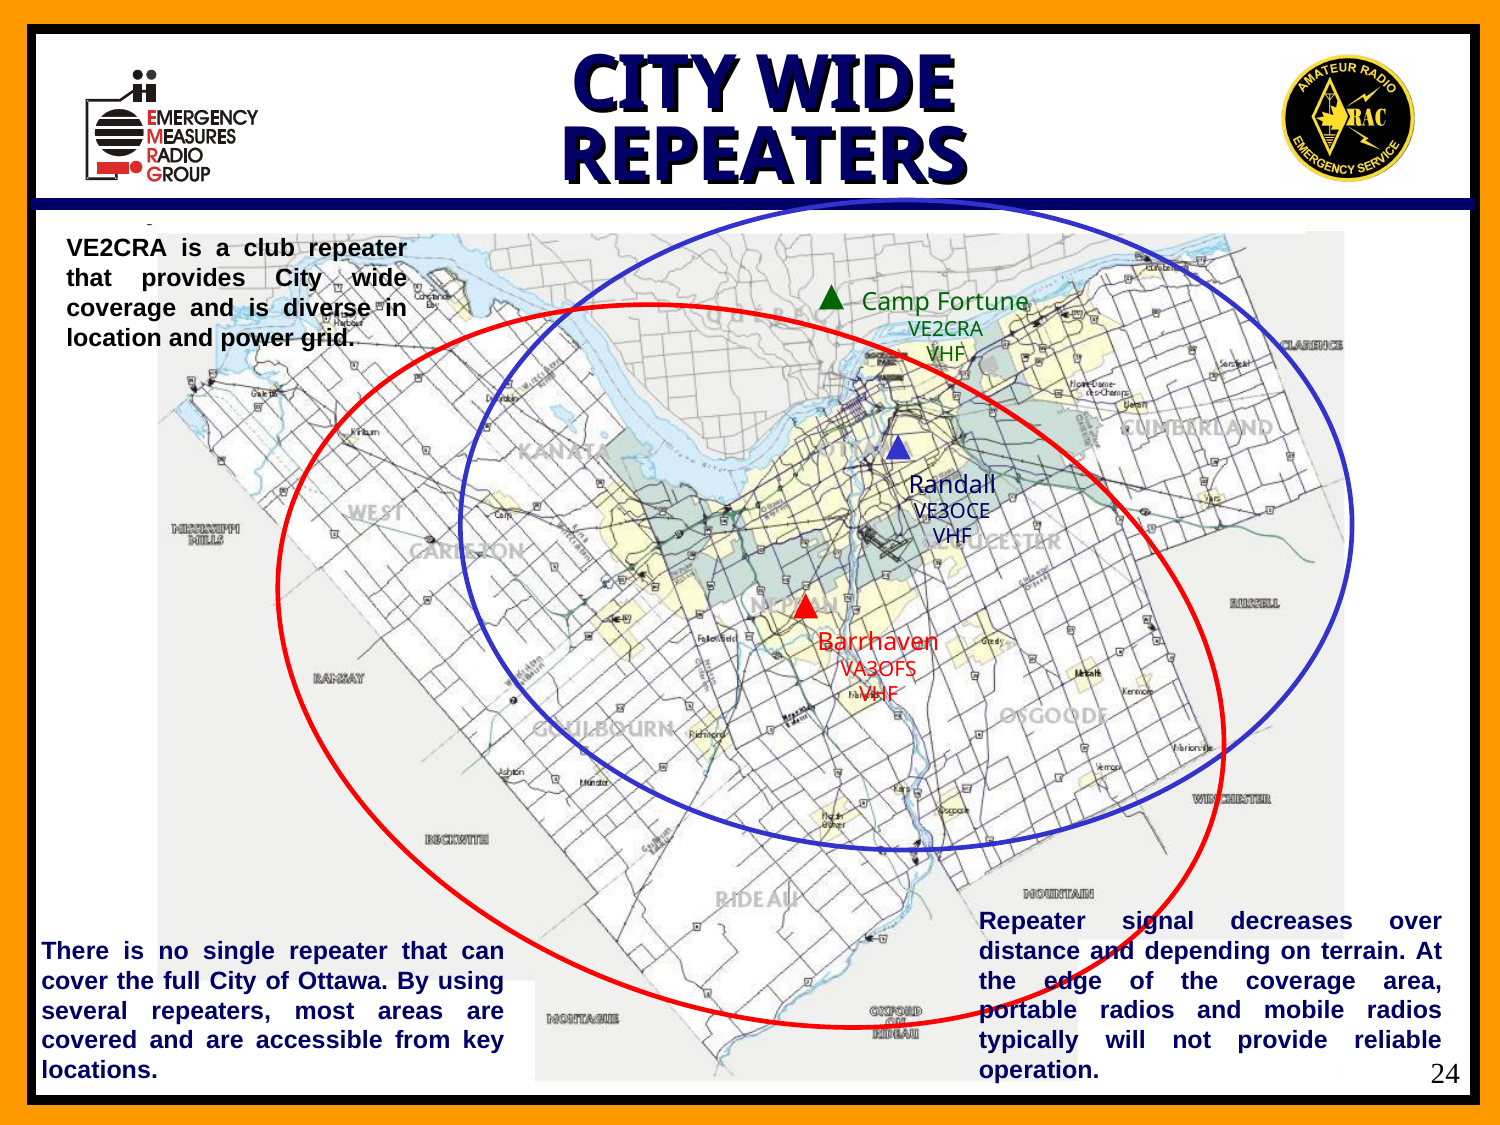

CITY WIDE
REPEATERS
Barrhaven
VA3OFS
VHF
Randall
VE3OCE
VHF
VE2CRA is a club repeater that provides City wide coverage and is diverse in location and power grid.
Camp Fortune
VE2CRA
VHF
Repeater signal decreases over distance and depending on terrain. At the edge of the coverage area, portable radios and mobile radios typically will not provide reliable operation.
There is no single repeater that can cover the full City of Ottawa. By using several repeaters, most areas are covered and are accessible from key locations.
24